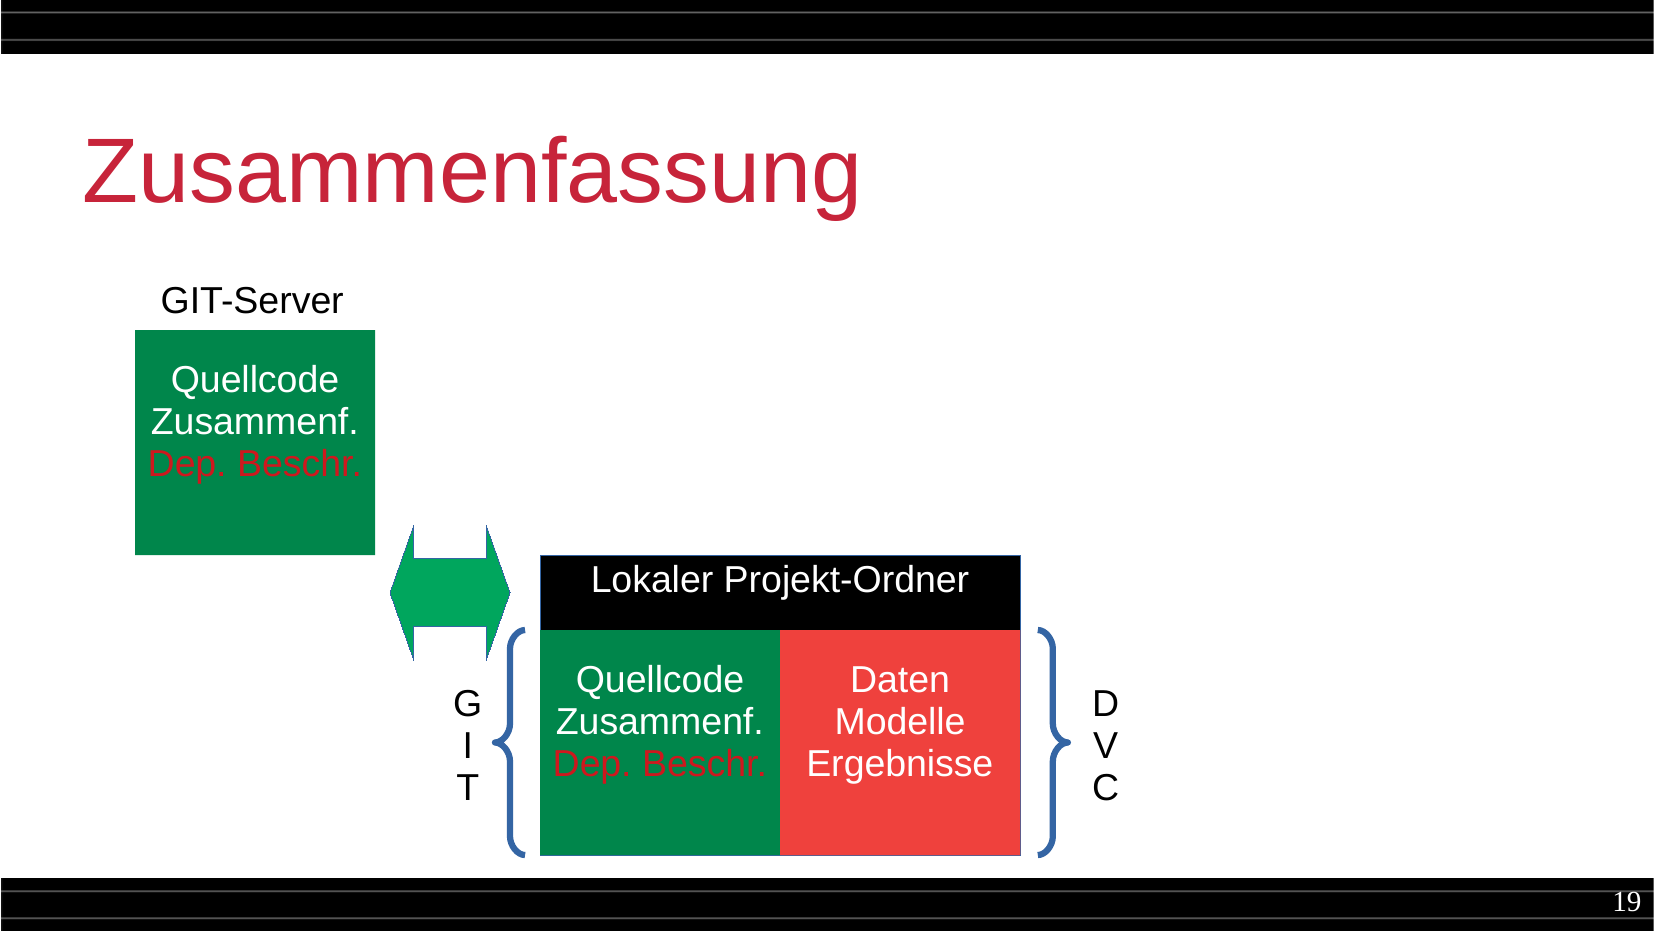

# Zusammenfassung
GIT-Server
Quellcode
Zusammenf.
Dep. Beschr.
Lokaler Projekt-Ordner
Quellcode
Zusammenf.
Dep. Beschr.
Daten
Modelle
Ergebnisse
Daten
Modelle
Ergebnisse
GIT
DVC